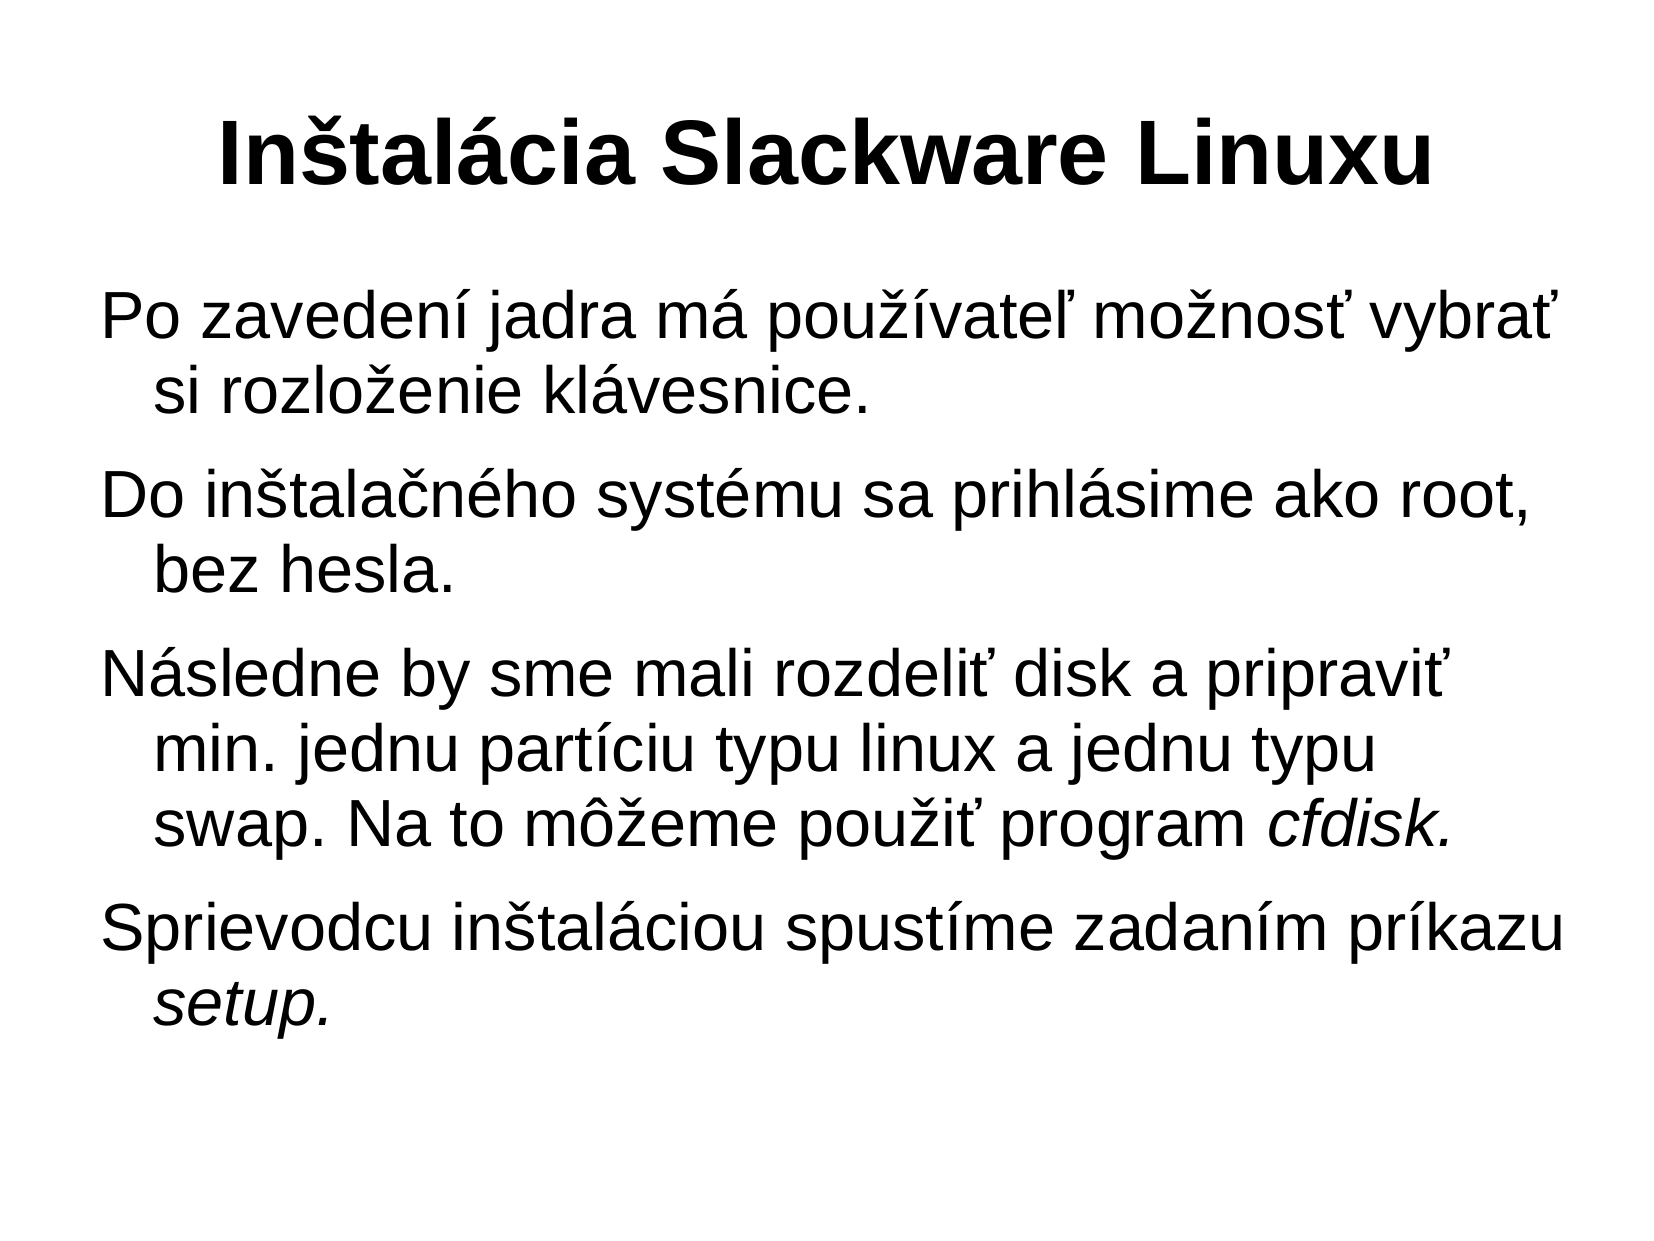

# Inštalácia Slackware Linuxu
Po zavedení jadra má používateľ možnosť vybrať si rozloženie klávesnice.
Do inštalačného systému sa prihlásime ako root, bez hesla.
Následne by sme mali rozdeliť disk a pripraviť min. jednu partíciu typu linux a jednu typu swap. Na to môžeme použiť program cfdisk.
Sprievodcu inštaláciou spustíme zadaním príkazu setup.